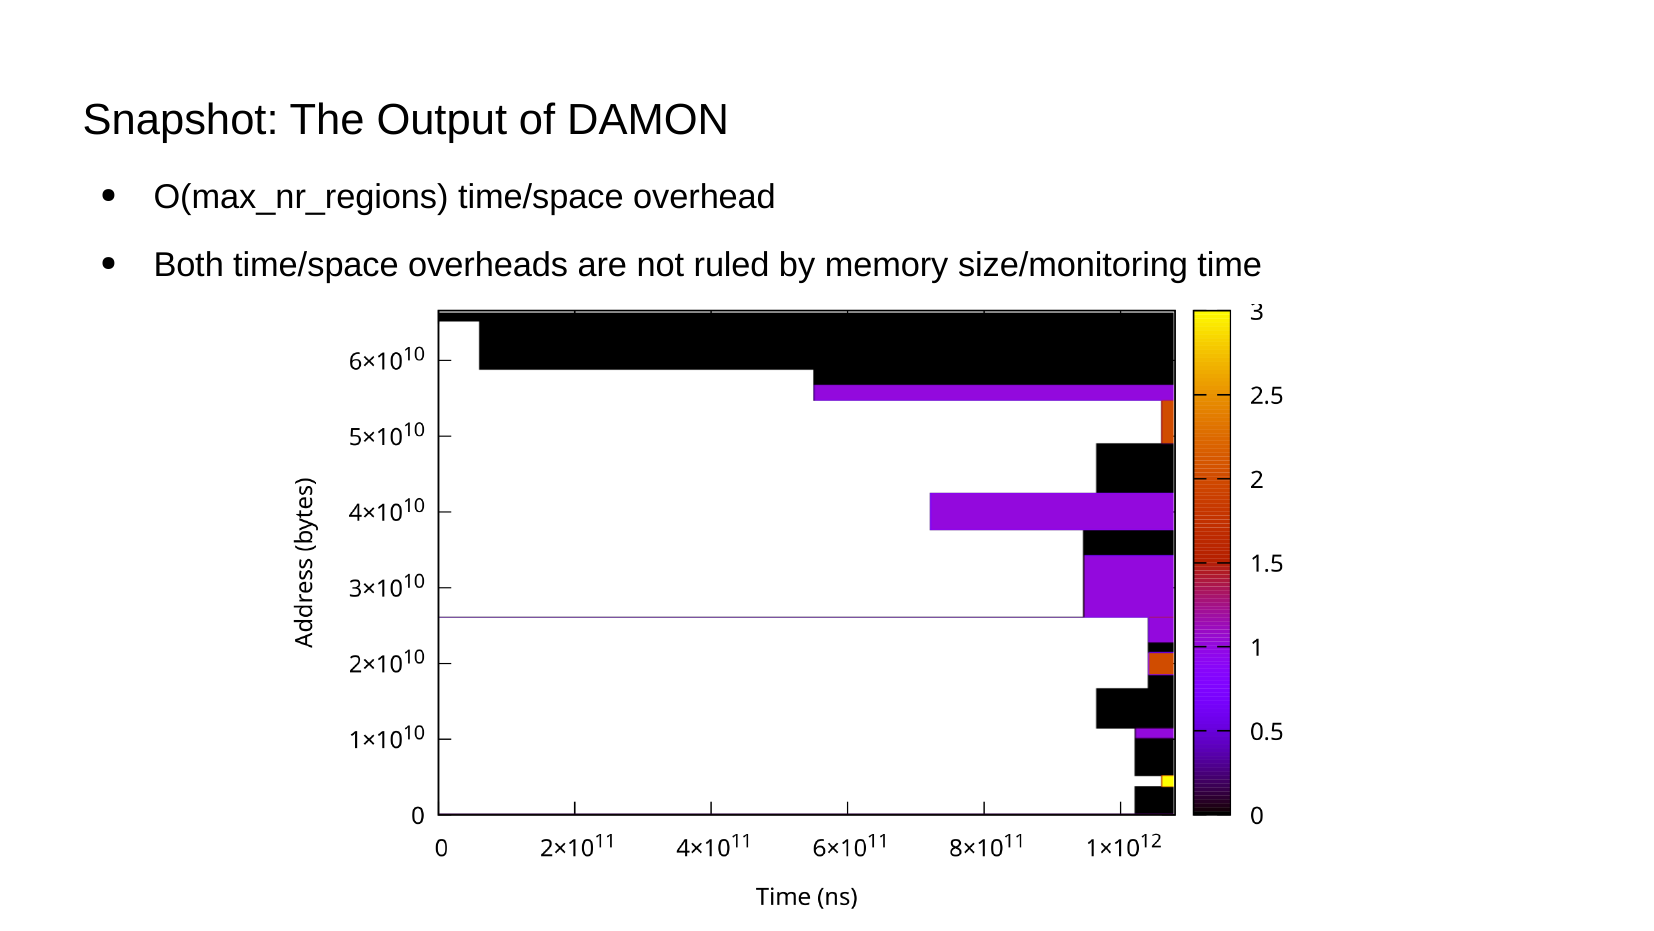

# Snapshot: The Output of DAMON
O(max_nr_regions) time/space overhead
Both time/space overheads are not ruled by memory size/monitoring time